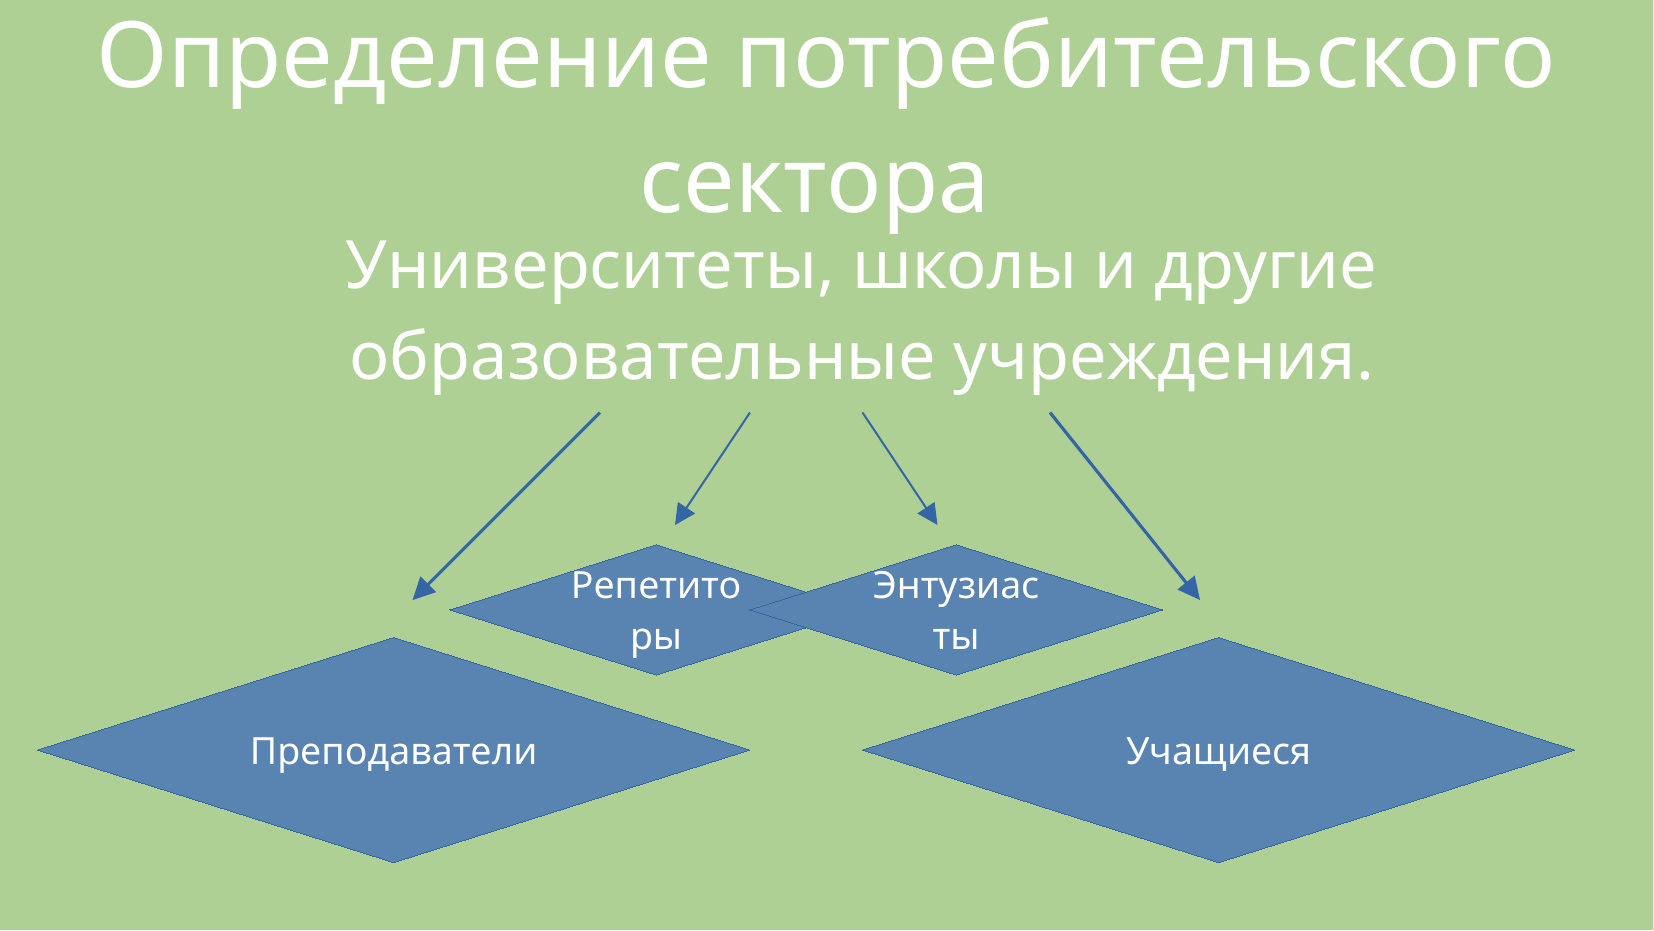

# Определение потребительского сектора
Университеты, школы и другие образовательные учреждения.
Репетиторы
Энтузиасты
Преподаватели
Учащиеся